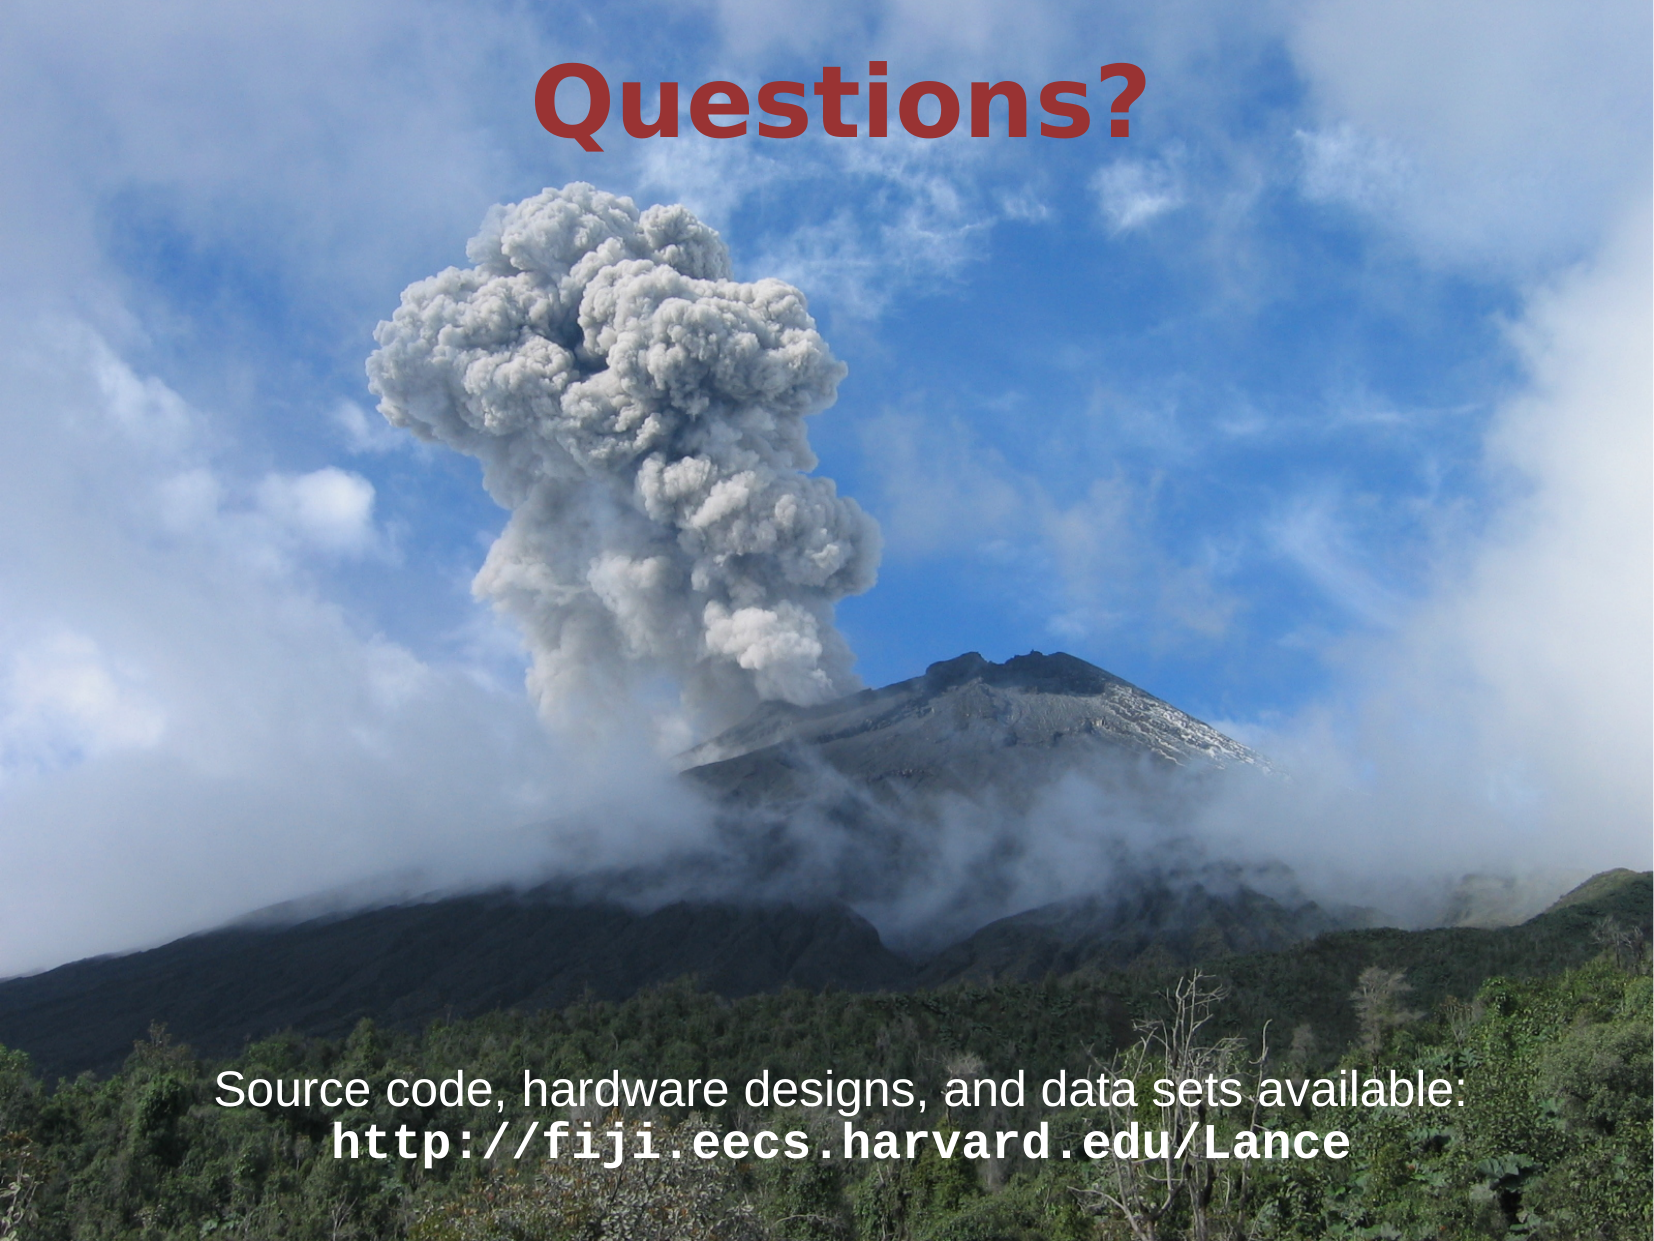

Questions?
Source code, hardware designs, and data sets available:
http://fiji.eecs.harvard.edu/Lance